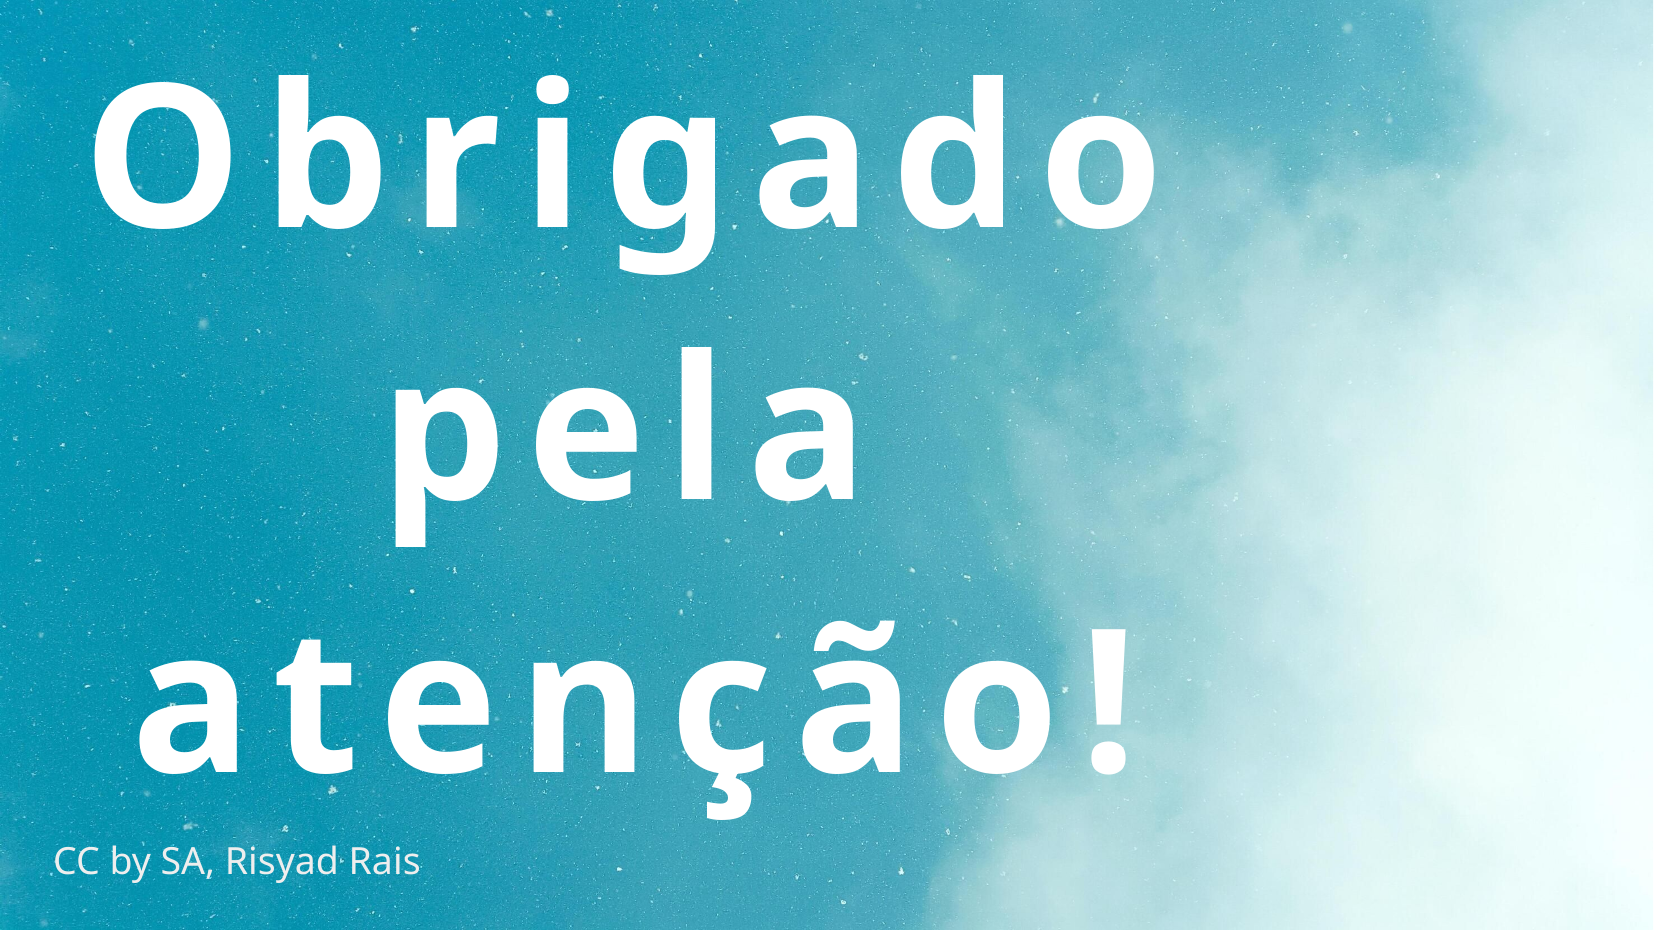

# Obrigado pela atenção!
CC by SA, Risyad Rais